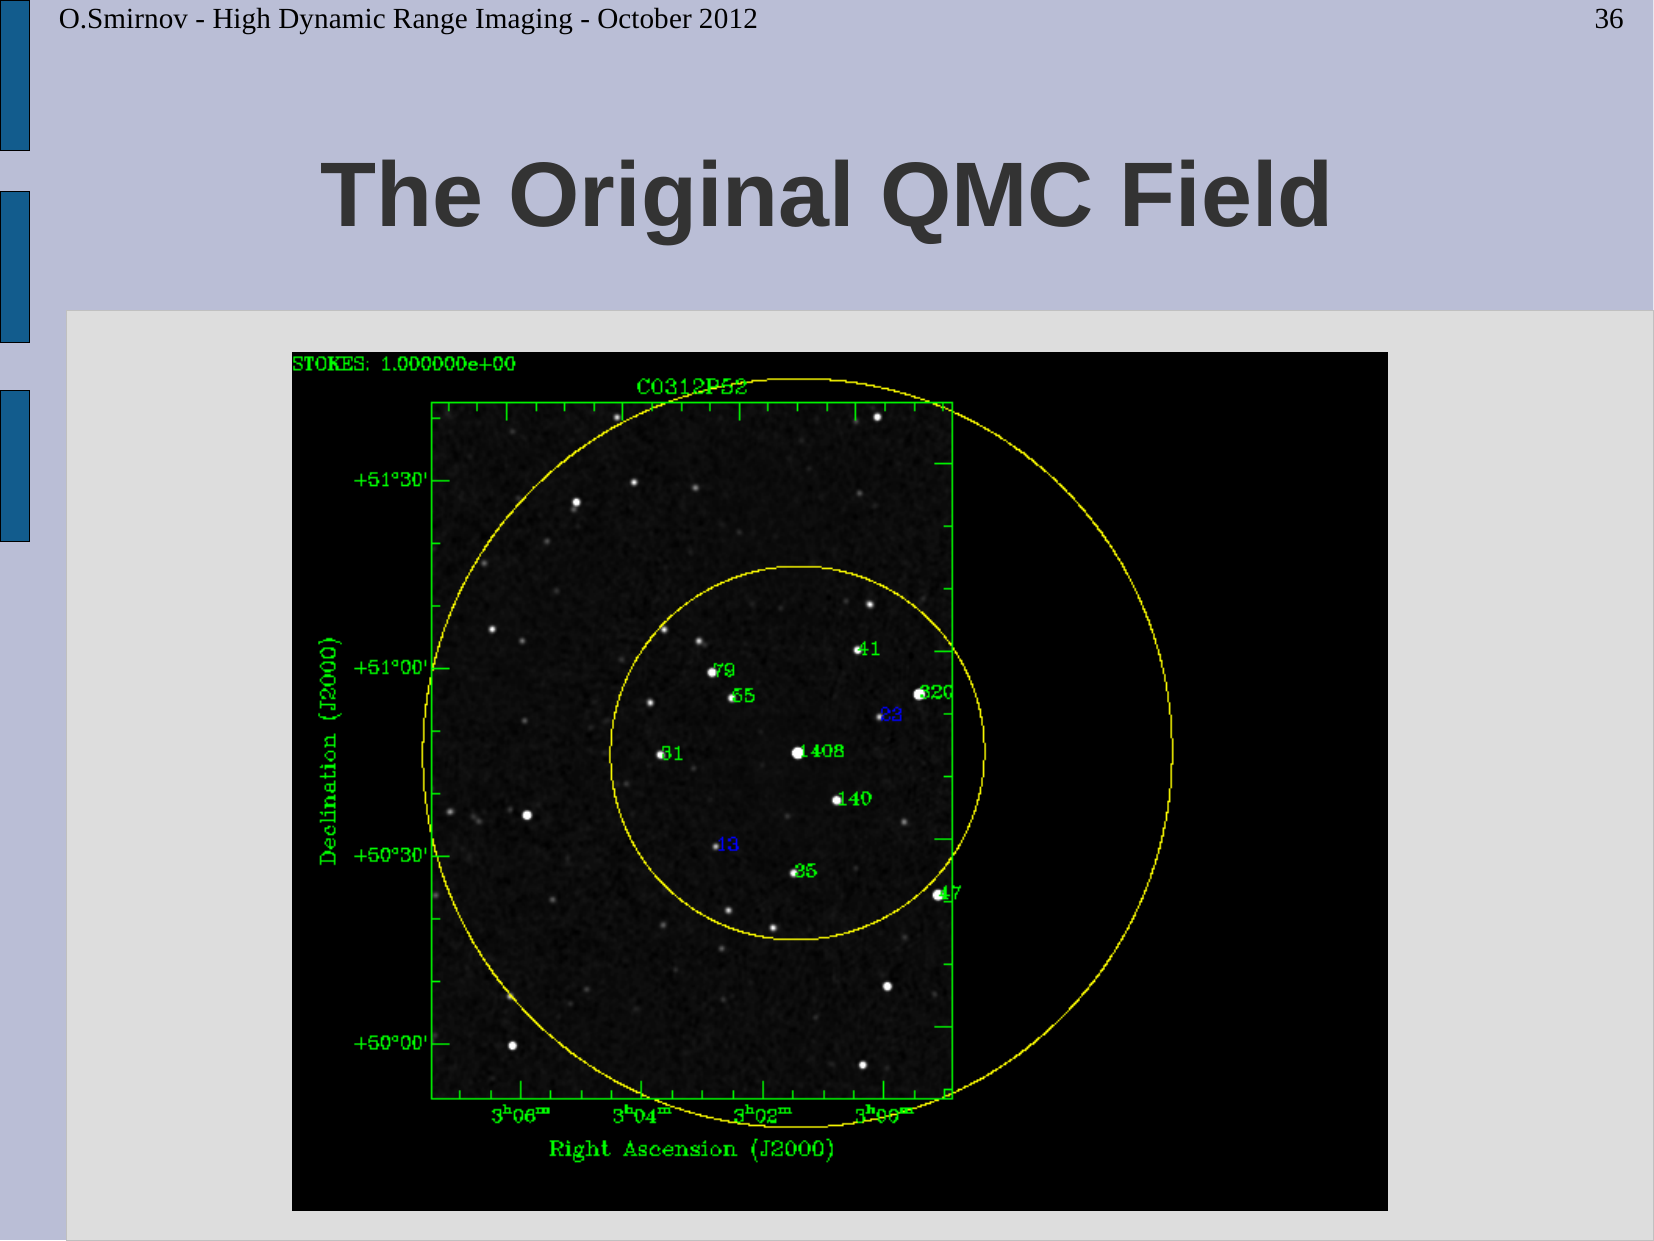

O.Smirnov - High Dynamic Range Imaging - October 2012
36
# The Original QMC Field